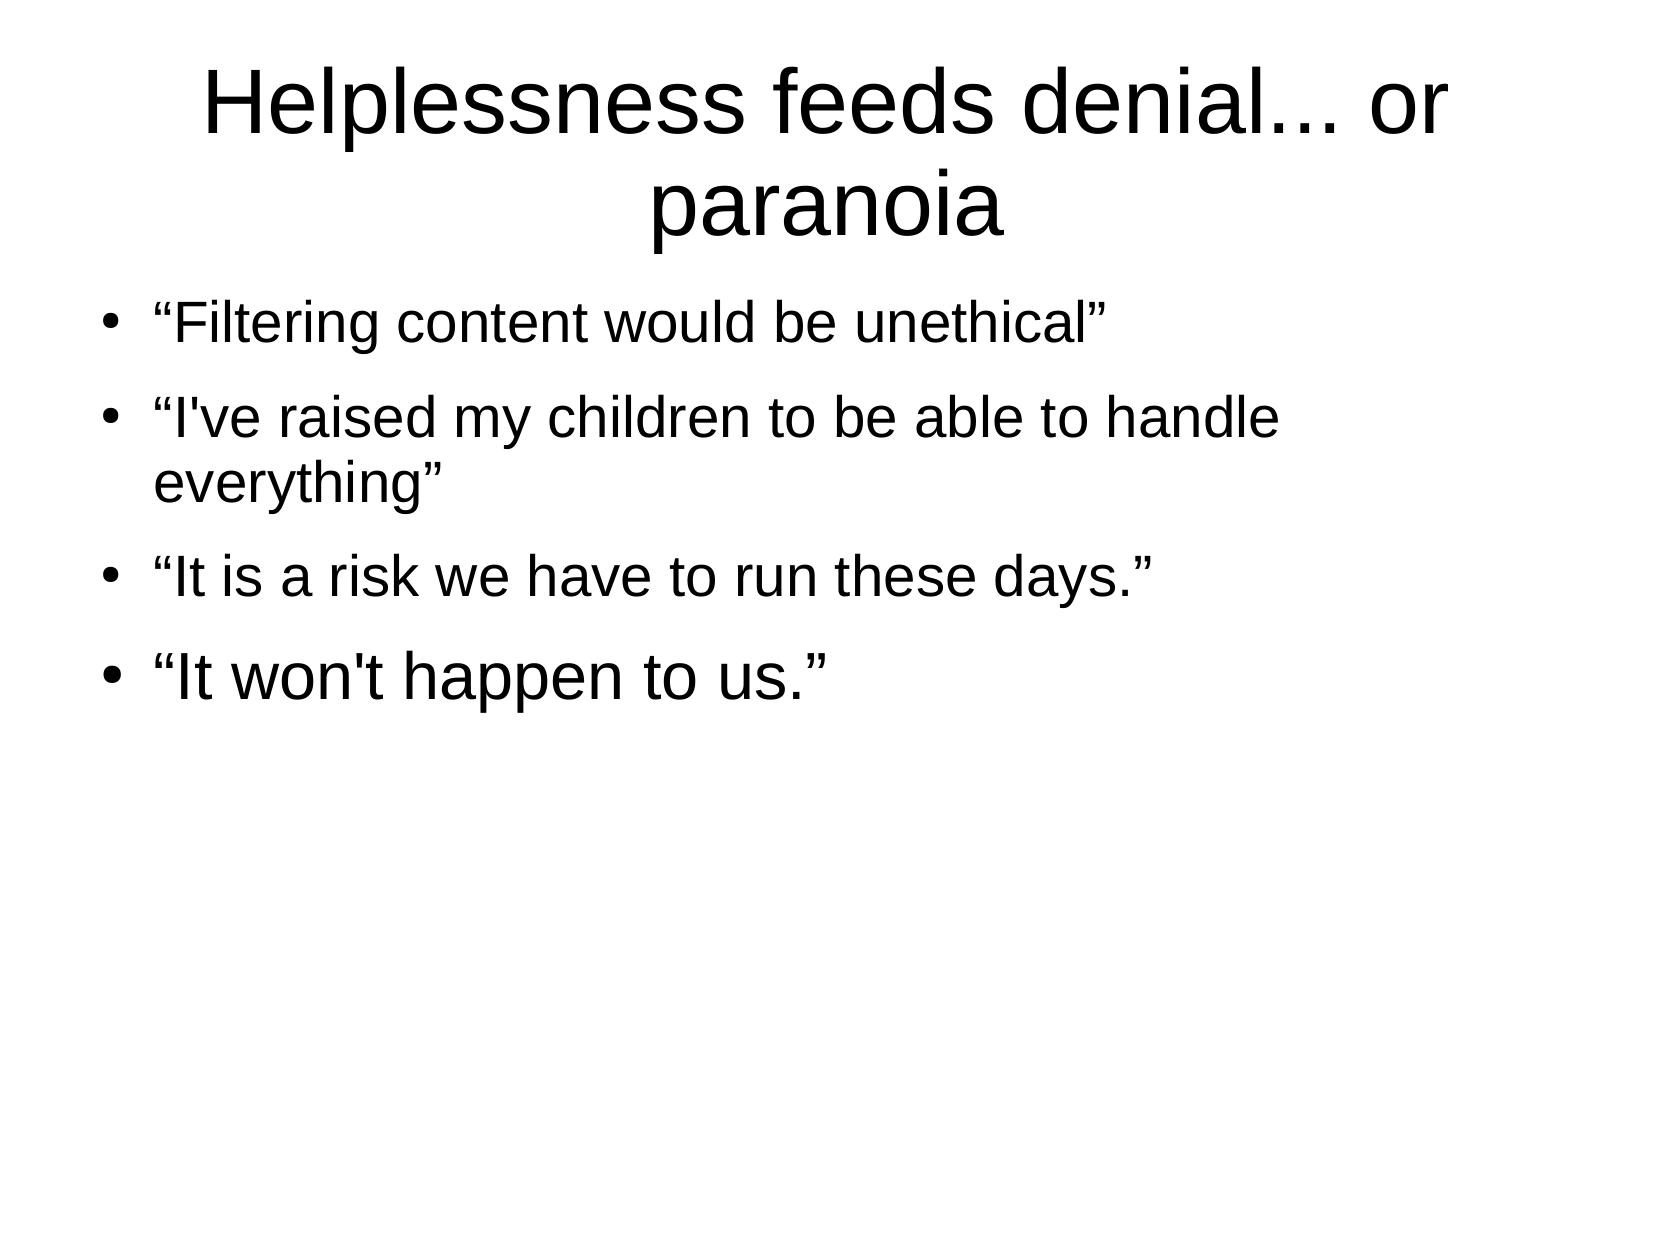

# Helplessness feeds denial... or paranoia
“Filtering content would be unethical”
“I've raised my children to be able to handle everything”
“It is a risk we have to run these days.”
“It won't happen to us.”